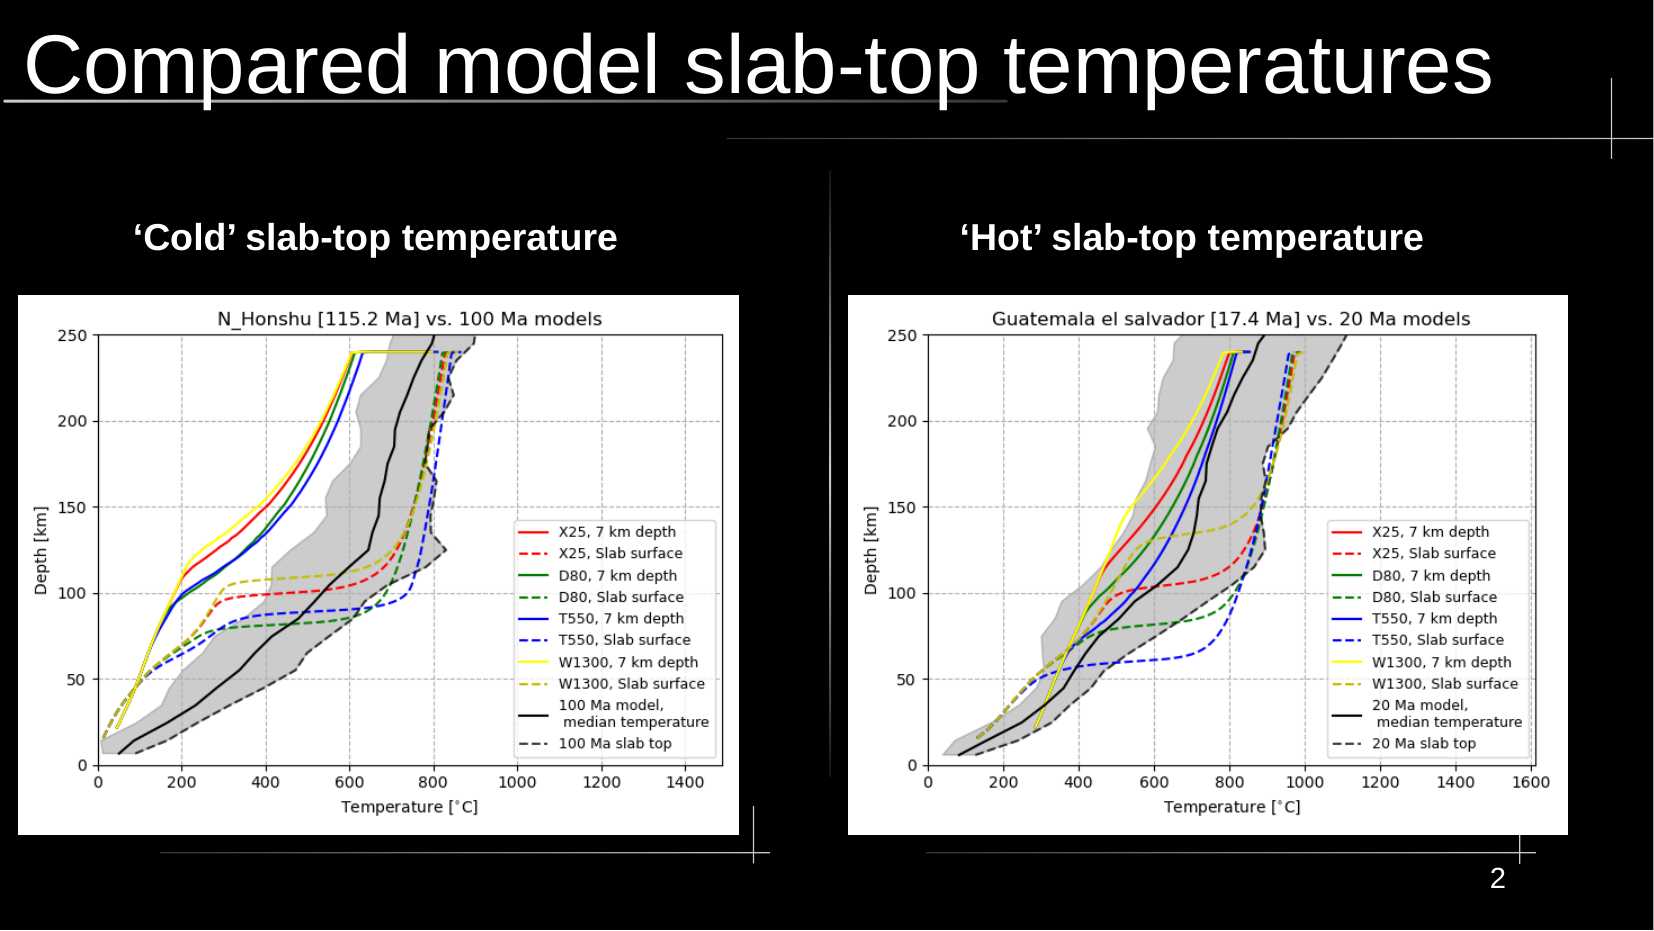

# Compared model slab-top temperatures
‘Cold’ slab-top temperature
‘Hot’ slab-top temperature
2